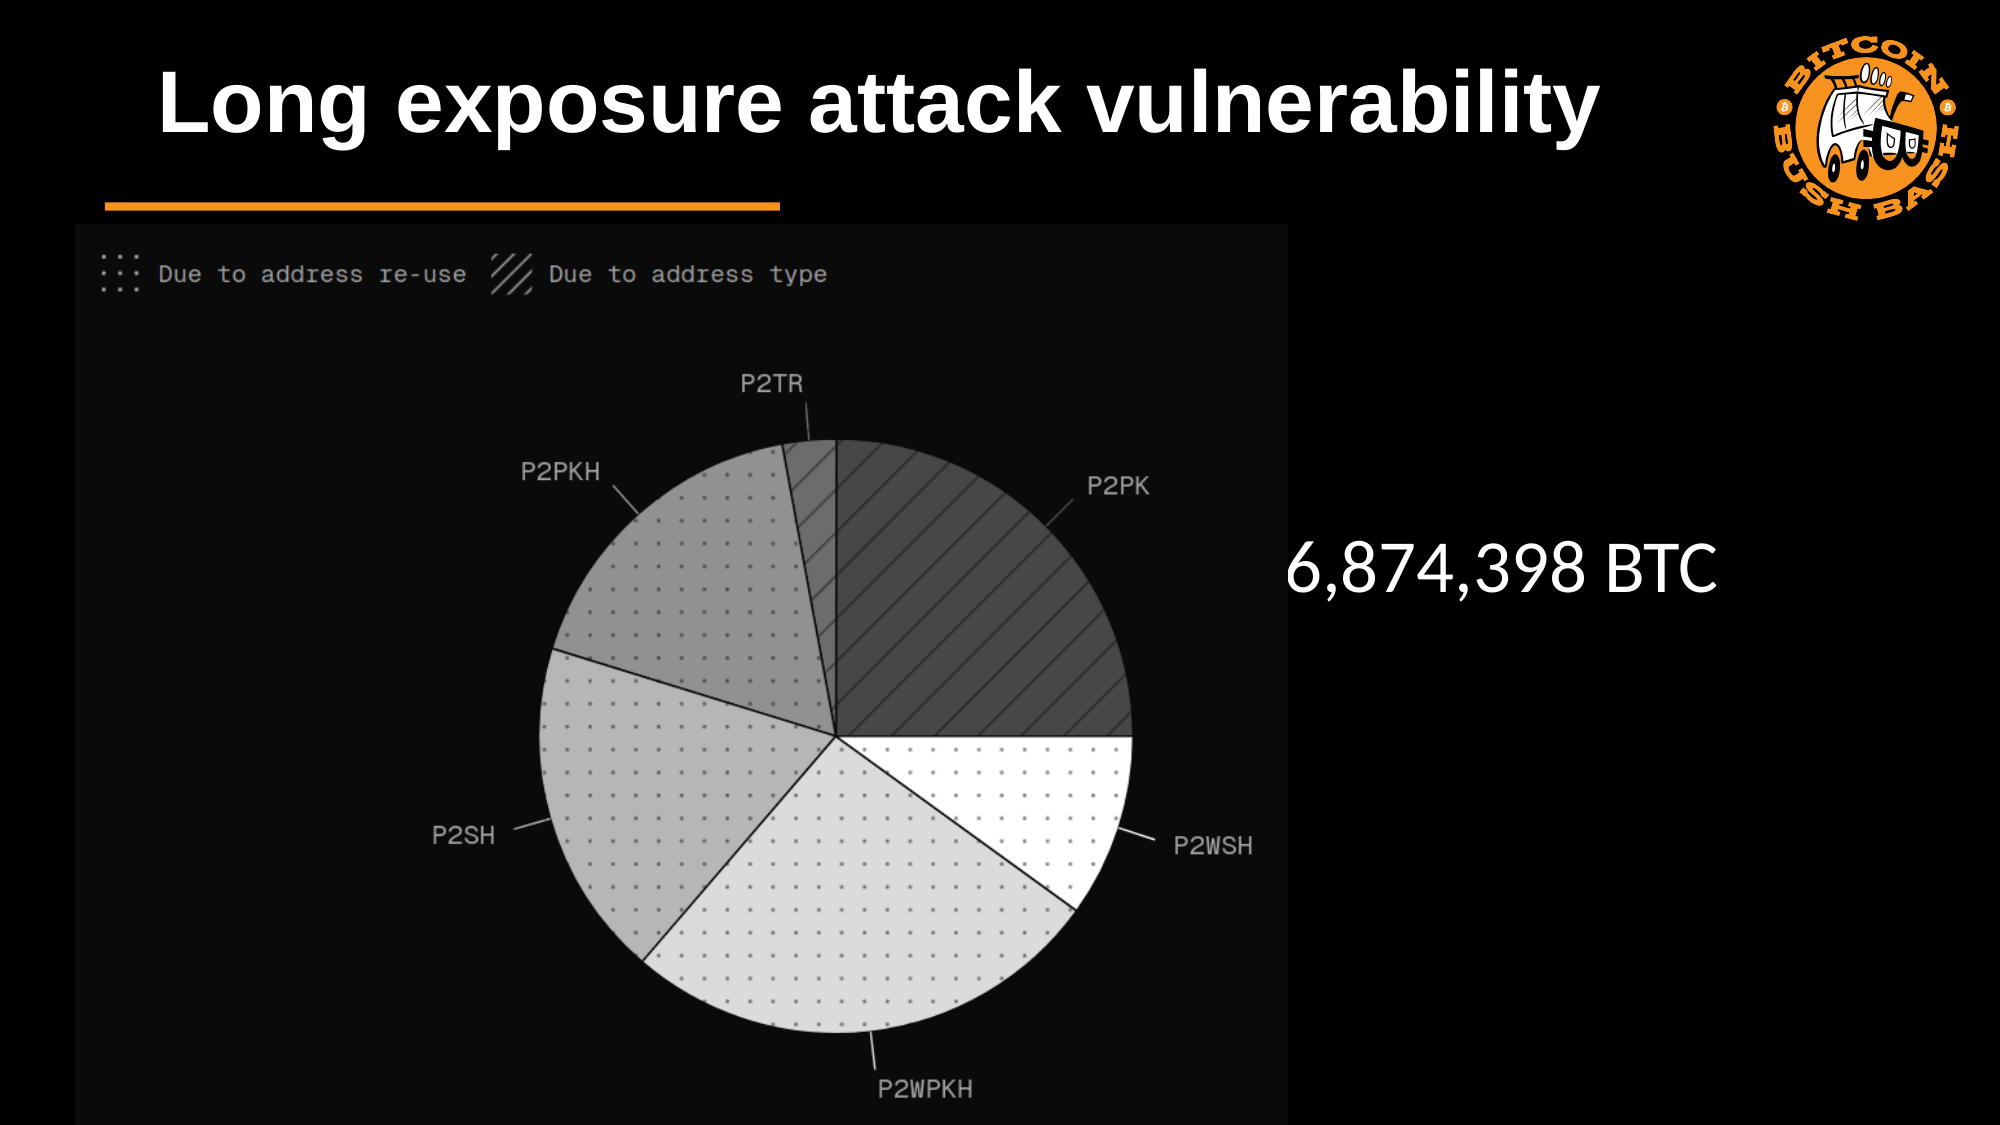

6,874,398 BTC
Long exposure attack vulnerability
bitcoinbushbash.info